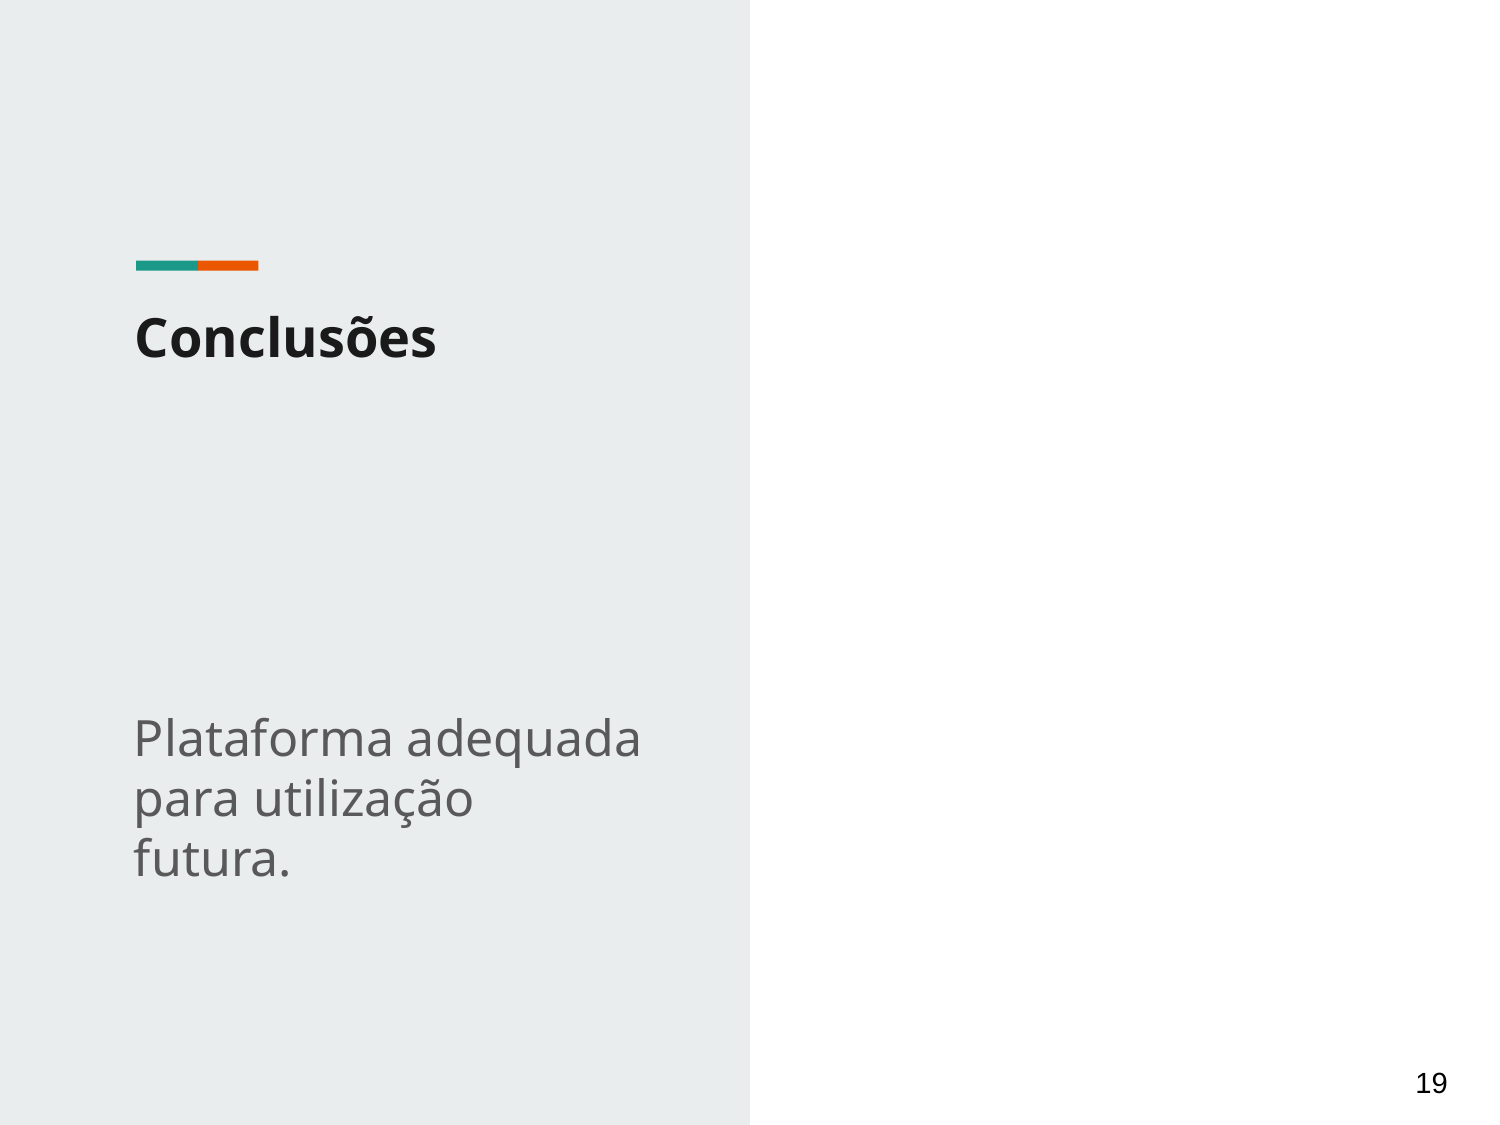

# Conclusões
Plataforma adequada para utilização futura.
19